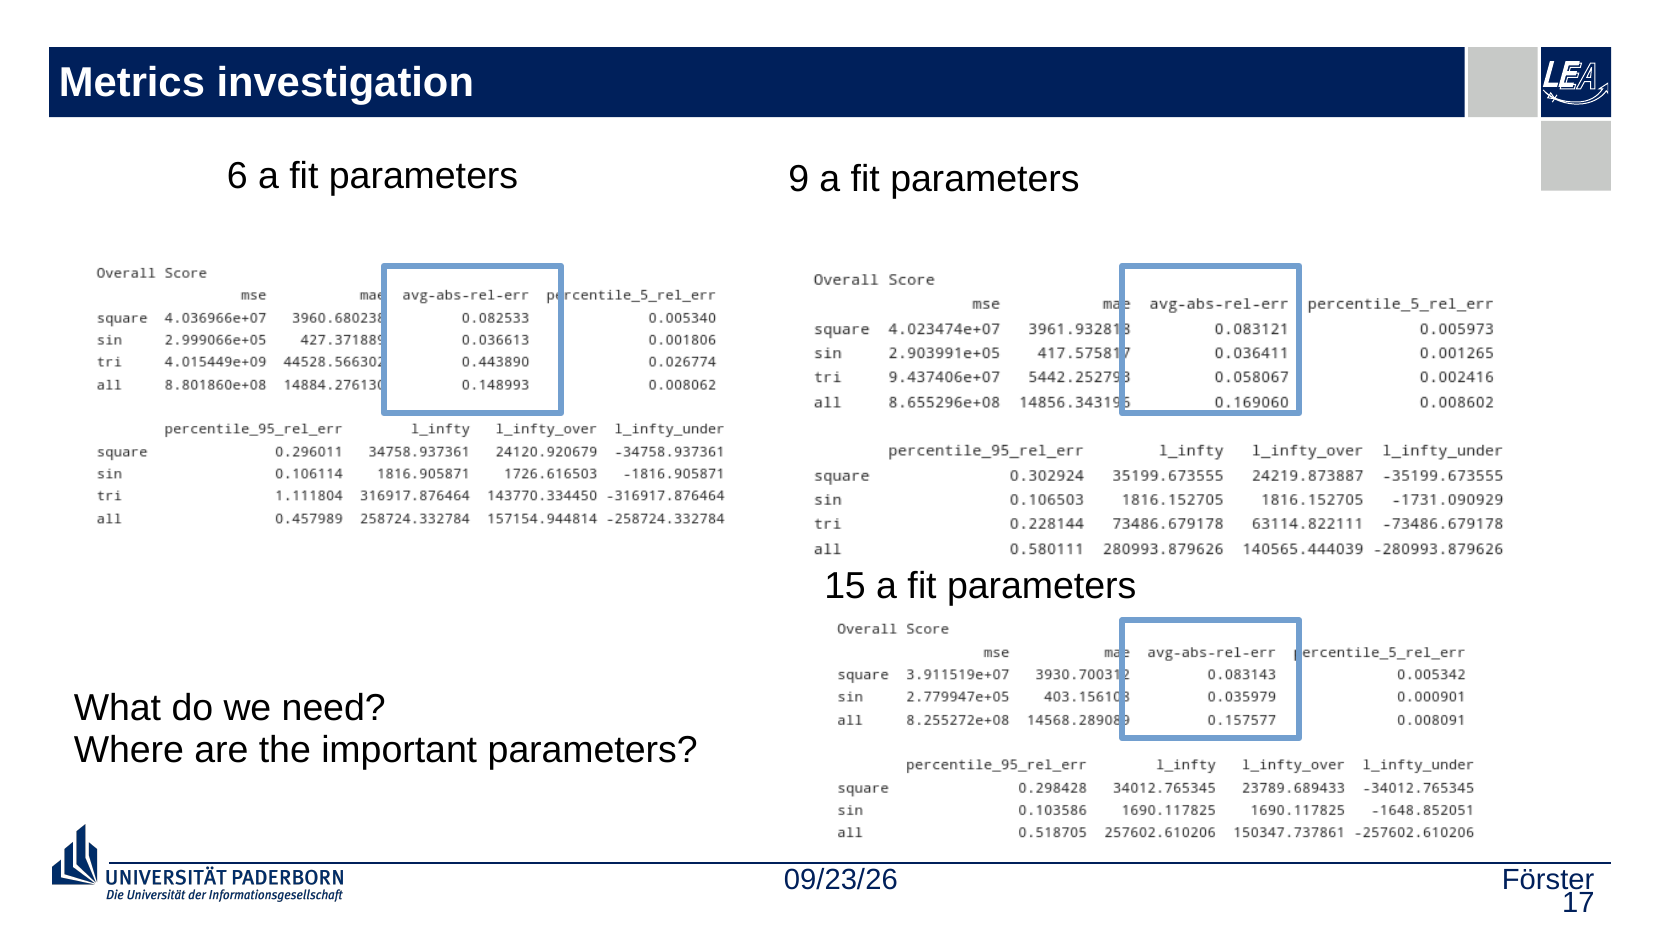

# Metrics investigation
6 a fit parameters
9 a fit parameters
15 a fit parameters
What do we need?
Where are the important parameters?
Förster
17